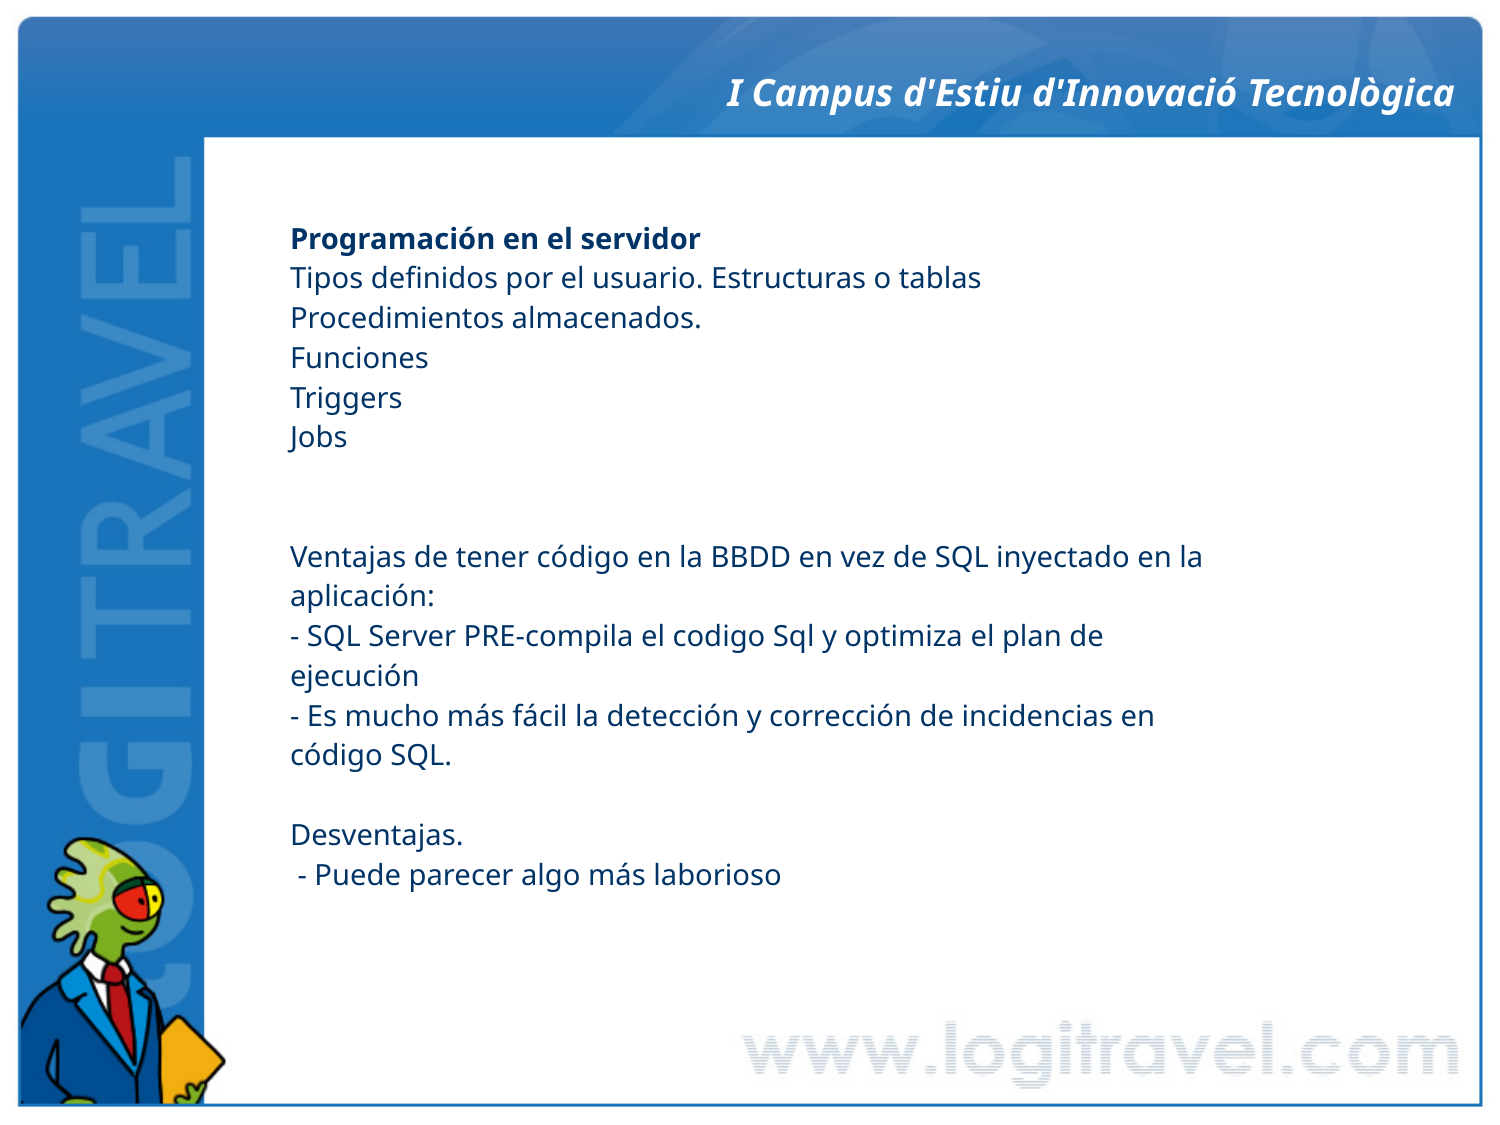

I Campus d'Estiu d'Innovació Tecnològica
Programación en el servidor
Tipos definidos por el usuario. Estructuras o tablas
Procedimientos almacenados.
Funciones
Triggers
Jobs
Ventajas de tener código en la BBDD en vez de SQL inyectado en la aplicación:
- SQL Server PRE-compila el codigo Sql y optimiza el plan de ejecución
- Es mucho más fácil la detección y corrección de incidencias en código SQL.
Desventajas.
 - Puede parecer algo más laborioso